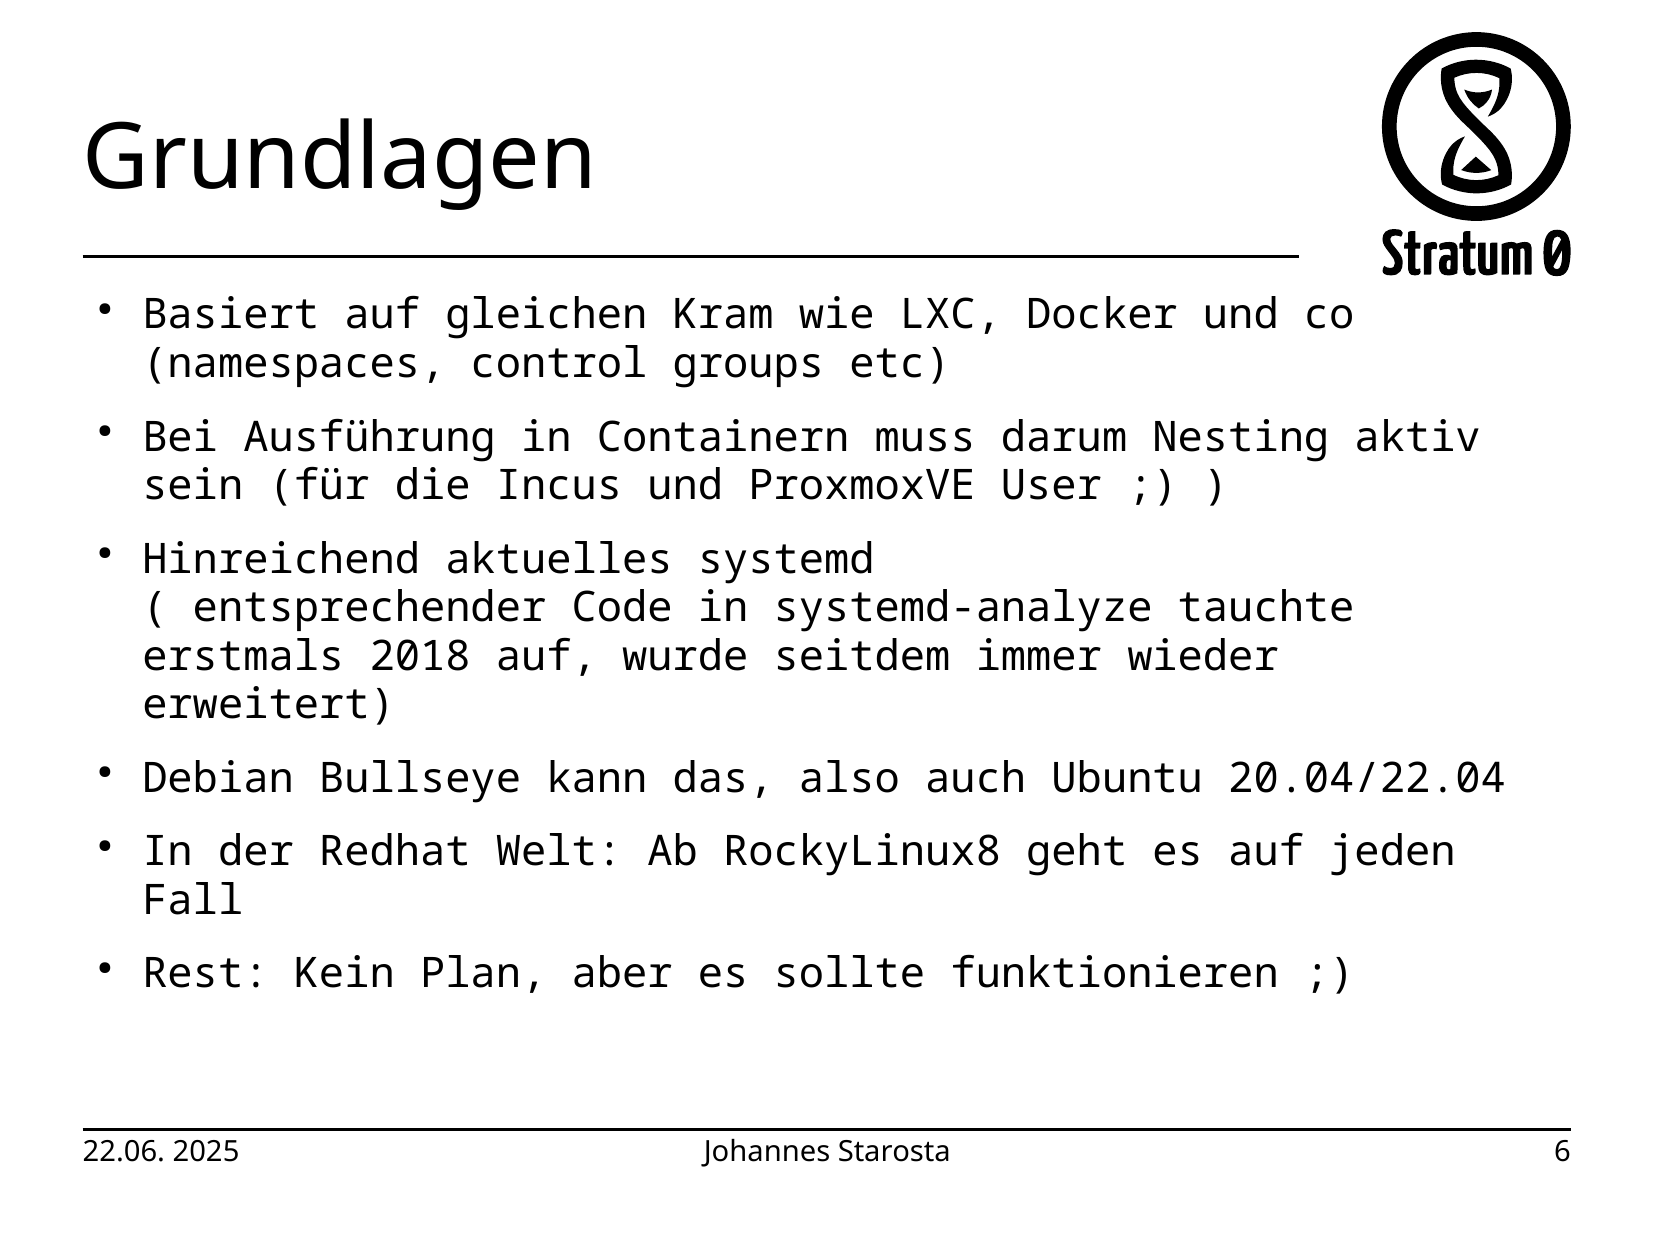

# Grundlagen
Basiert auf gleichen Kram wie LXC, Docker und co (namespaces, control groups etc)
Bei Ausführung in Containern muss darum Nesting aktiv sein (für die Incus und ProxmoxVE User ;) )
Hinreichend aktuelles systemd
( entsprechender Code in systemd-analyze tauchte erstmals 2018 auf, wurde seitdem immer wieder erweitert)
Debian Bullseye kann das, also auch Ubuntu 20.04/22.04
In der Redhat Welt: Ab RockyLinux8 geht es auf jeden Fall
Rest: Kein Plan, aber es sollte funktionieren ;)
Chrissi^
6